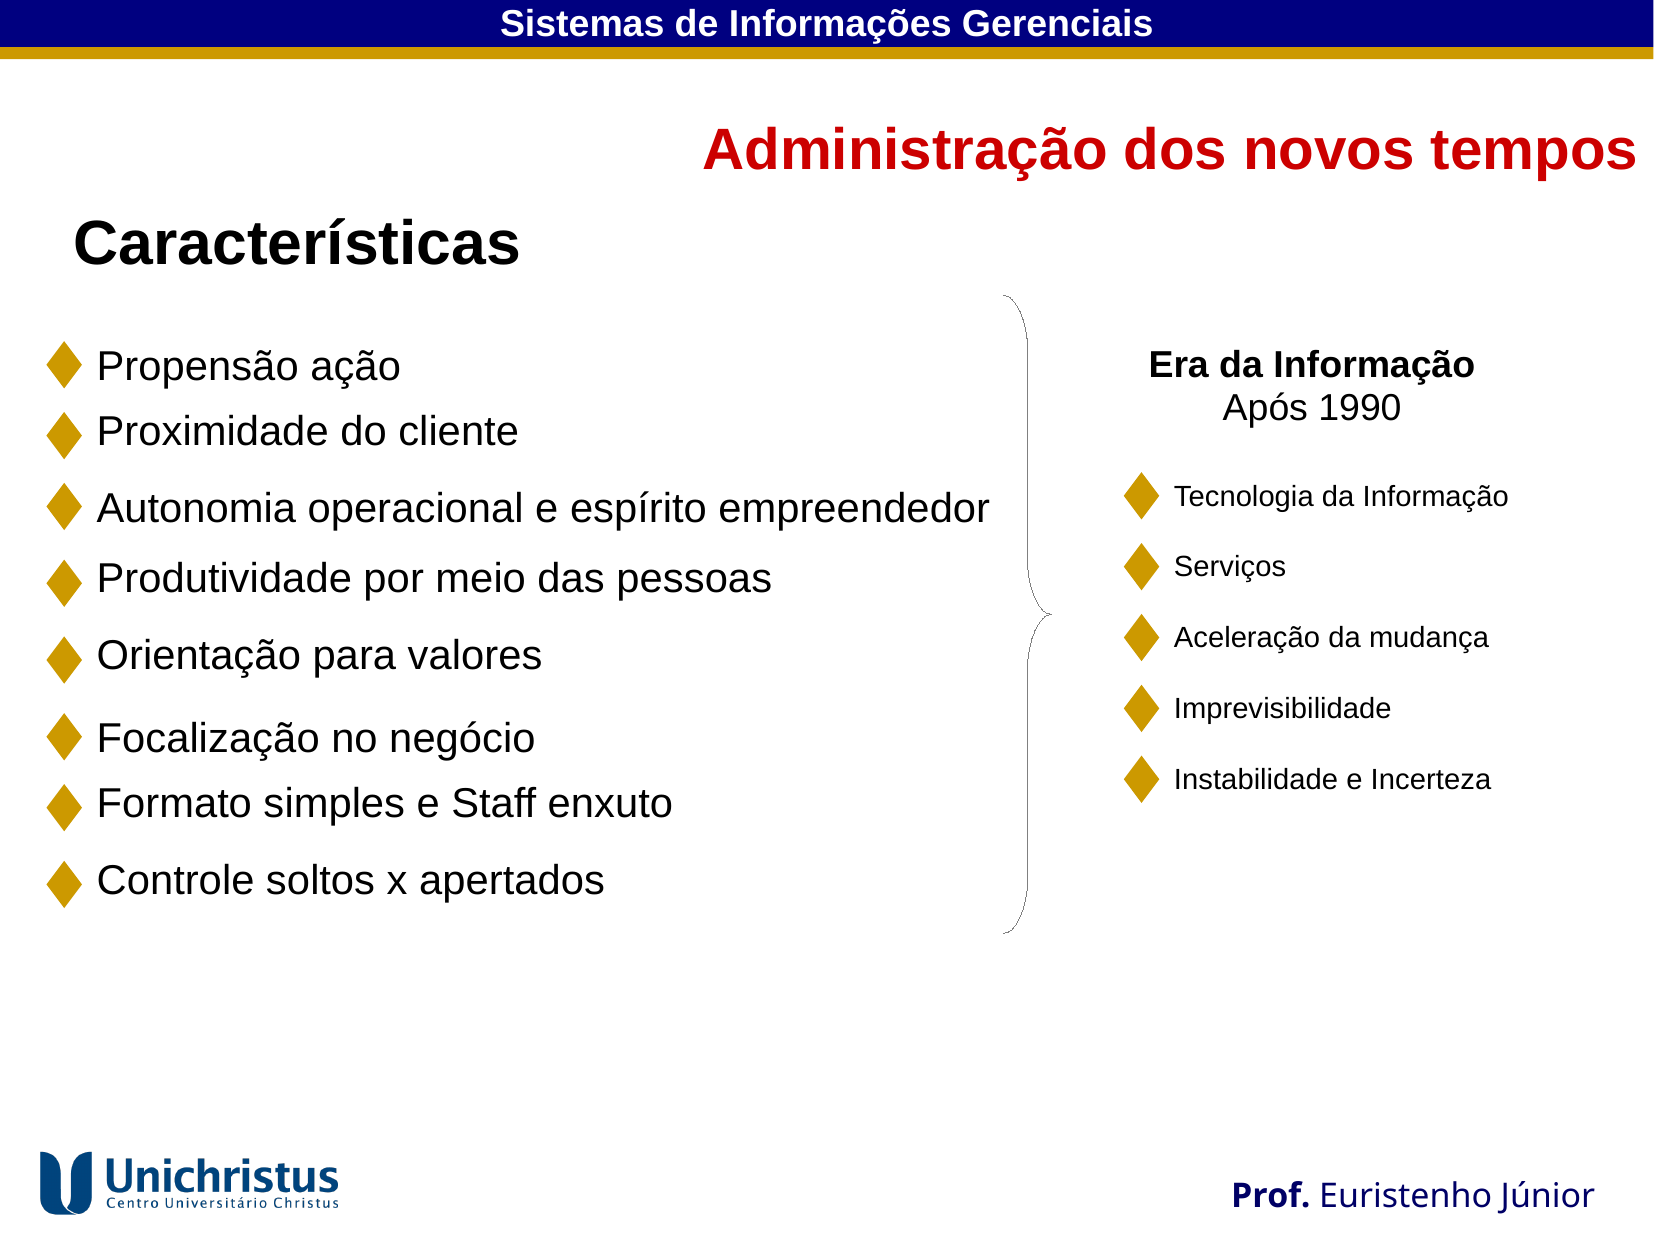

Sistemas de Informações Gerenciais
Administração dos novos tempos
Características
Propensão ação
Era da Informação
Após 1990
Proximidade do cliente
Tecnologia da Informação
Autonomia operacional e espírito empreendedor
Serviços
Produtividade por meio das pessoas
Aceleração da mudança
Orientação para valores
Imprevisibilidade
Focalização no negócio
Instabilidade e Incerteza
Formato simples e Staff enxuto
Controle soltos x apertados
Prof. Euristenho Júnior